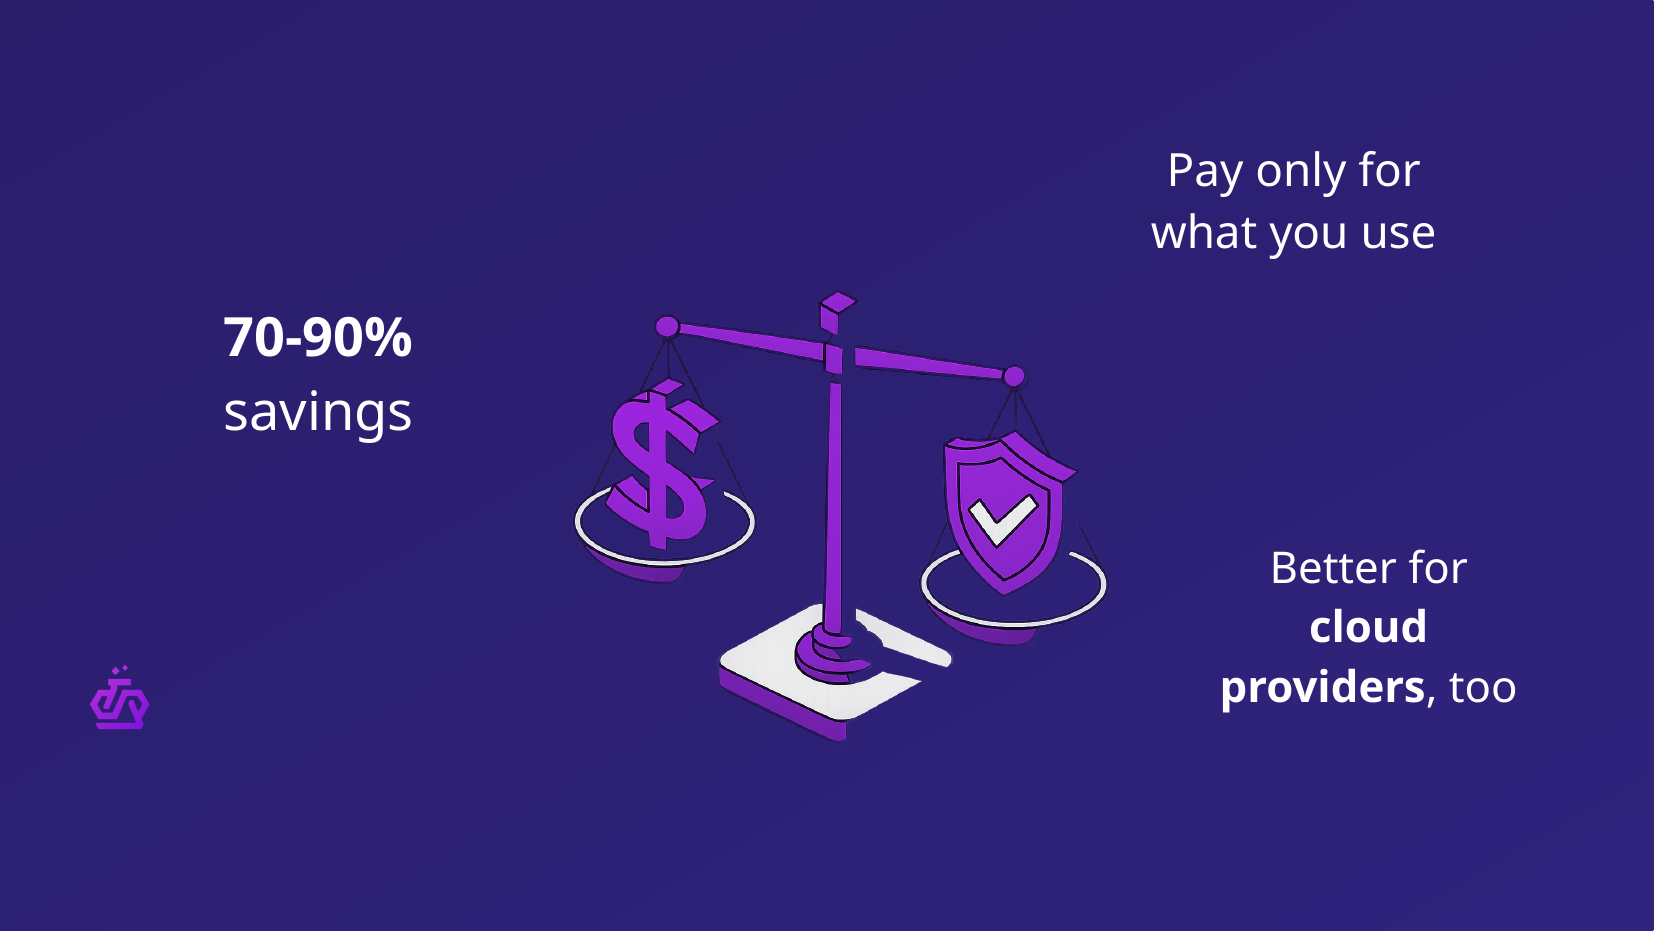

Pay only for what you use
70-90% savings
Better for cloud providers, too